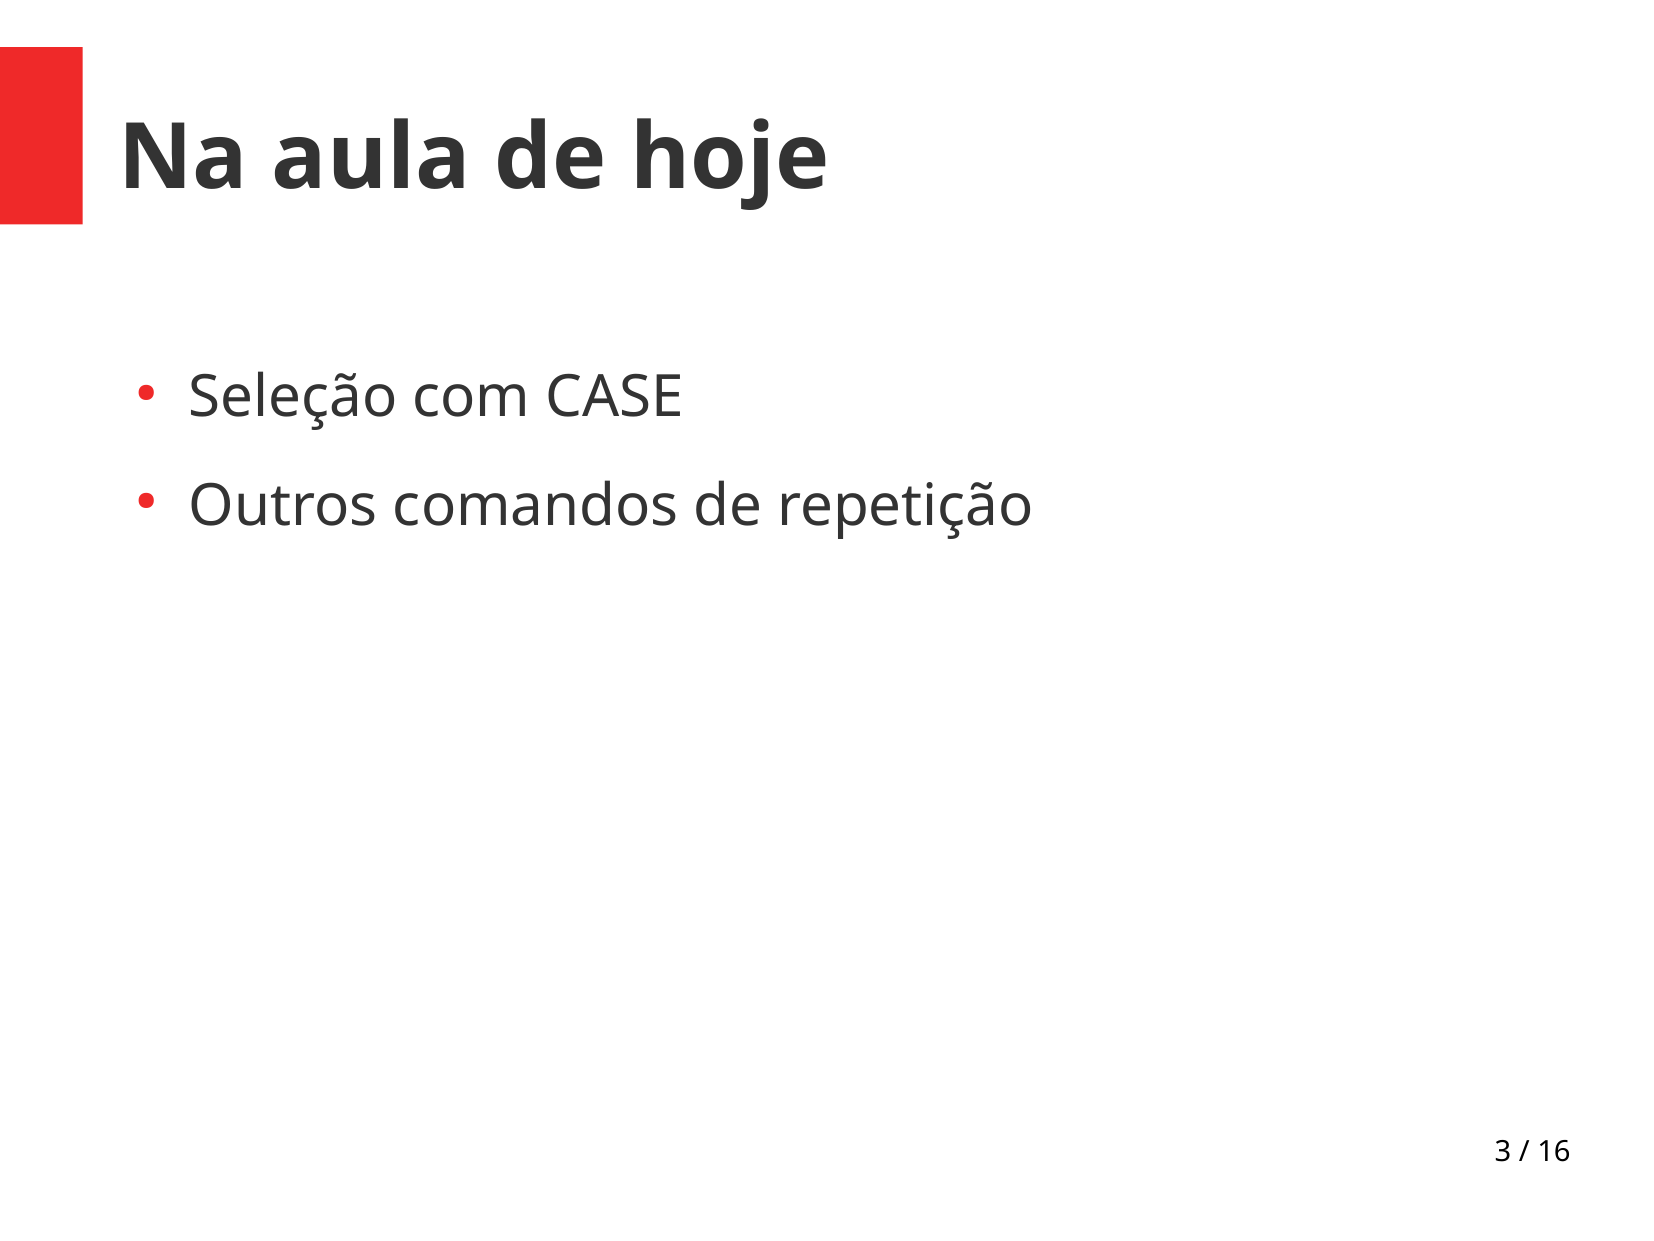

# Na aula de hoje
Seleção com CASE
Outros comandos de repetição
3